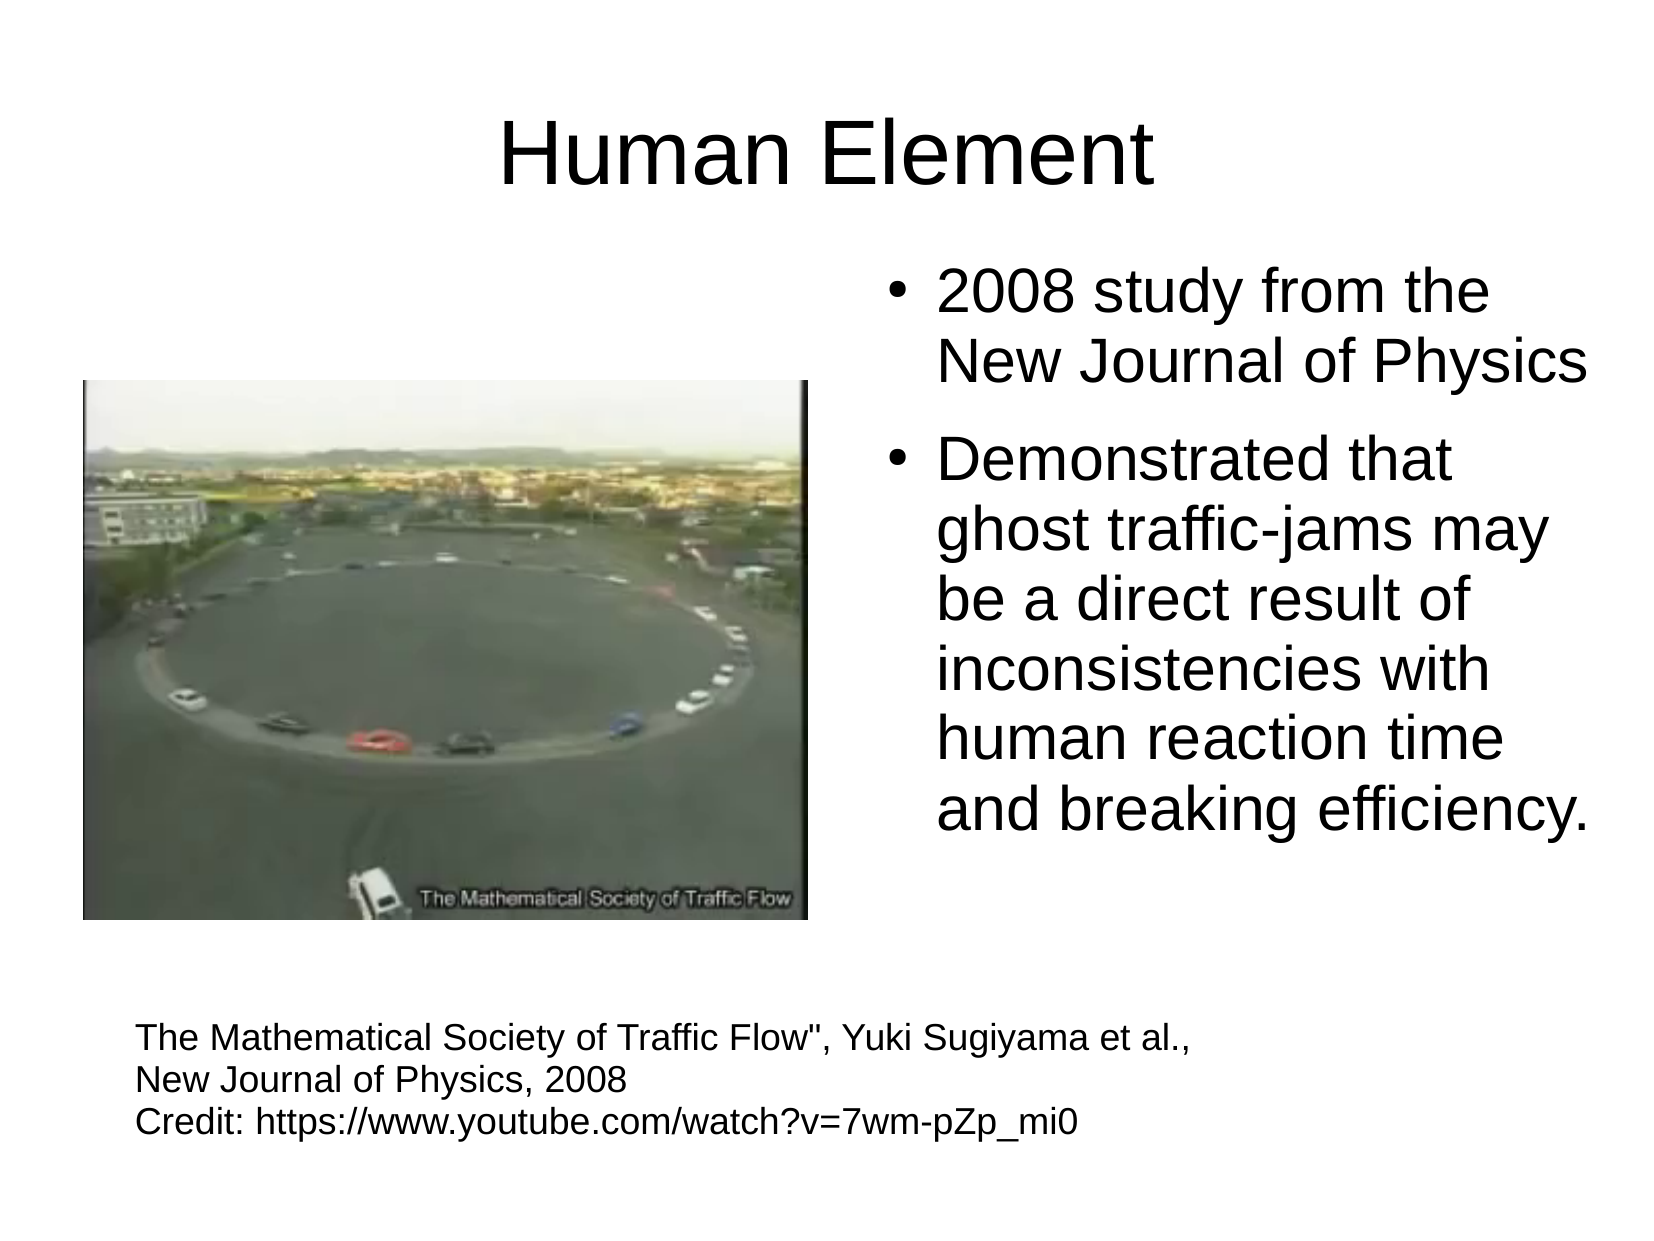

# Human Element
2008 study from the New Journal of Physics
Demonstrated that ghost traffic-jams may be a direct result of inconsistencies with human reaction time and breaking efficiency.
The Mathematical Society of Traffic Flow", Yuki Sugiyama et al.,
New Journal of Physics, 2008
Credit: https://www.youtube.com/watch?v=7wm-pZp_mi0